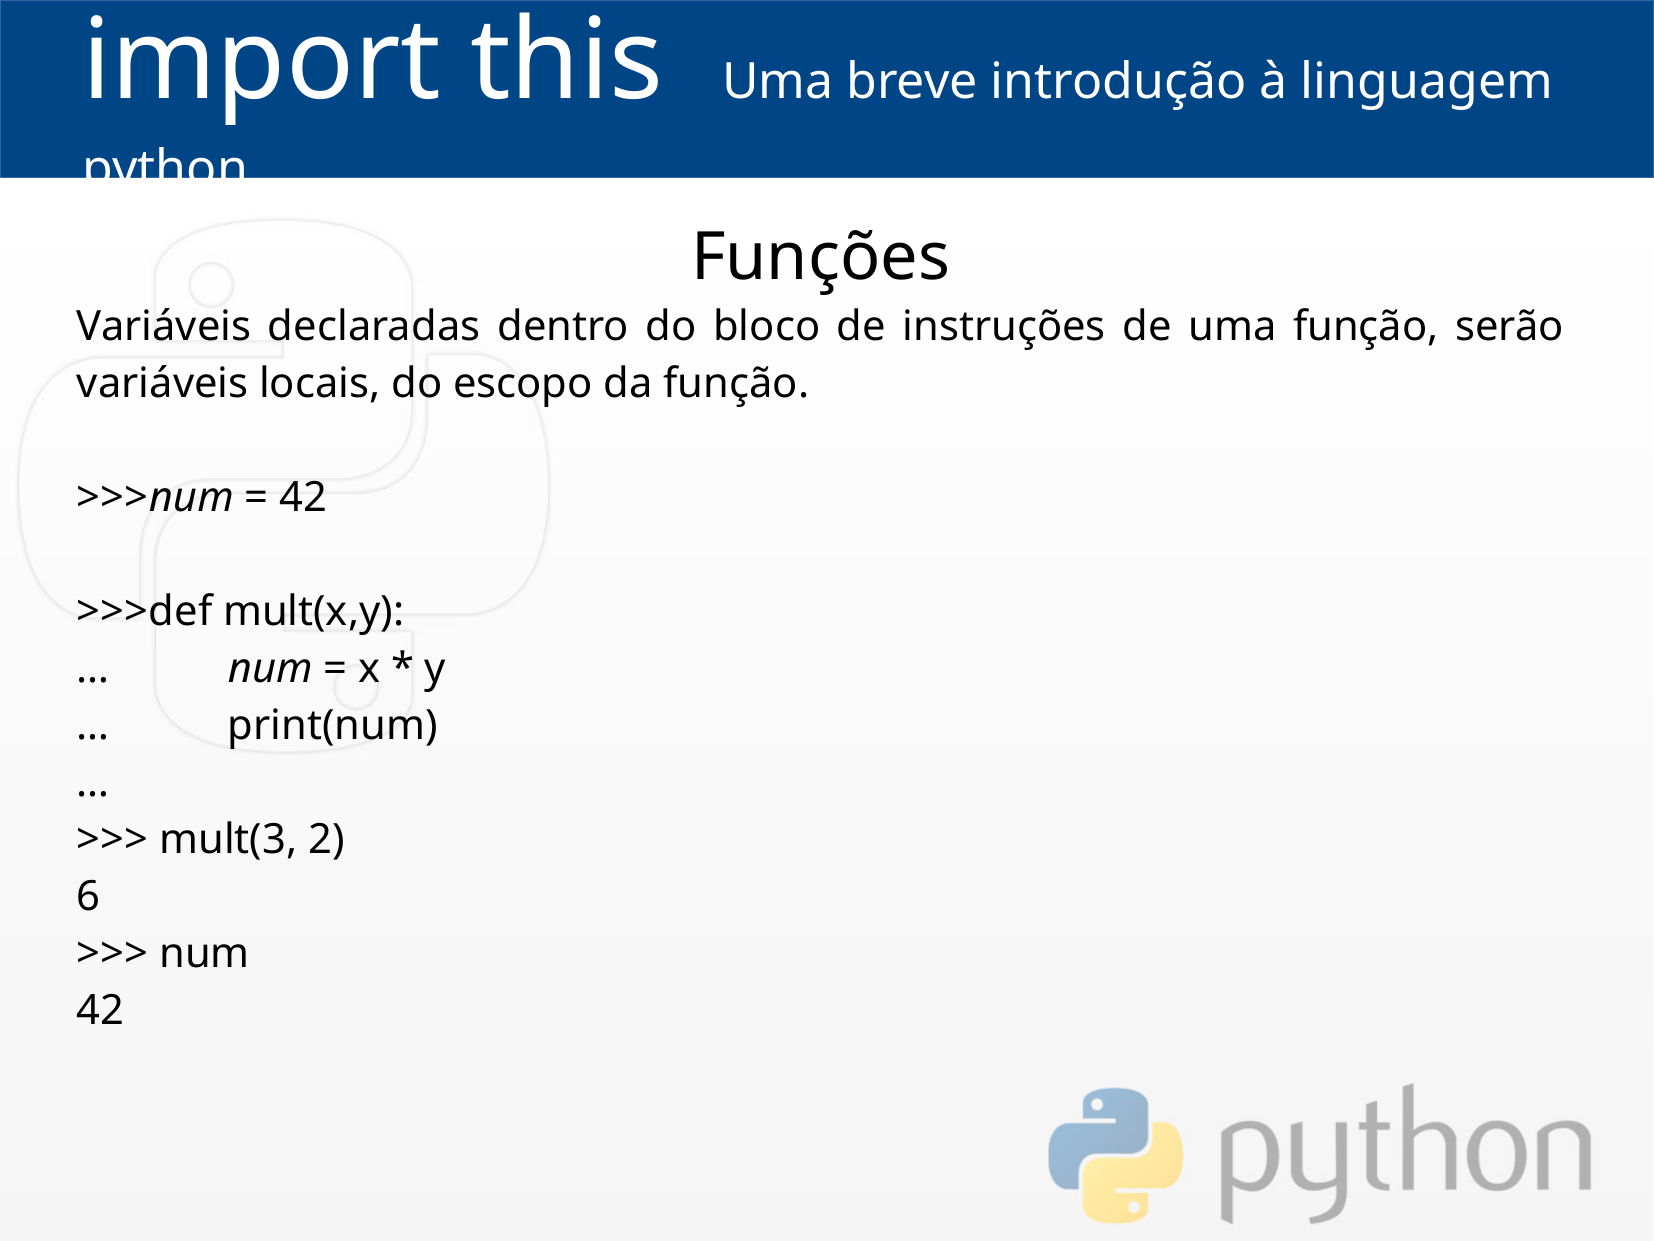

import this Uma breve introdução à linguagem python
Funções
# Variáveis declaradas dentro do bloco de instruções de uma função, serão variáveis locais, do escopo da função.
>>>num = 42
>>>def mult(x,y):
… num = x * y
… print(num)
…
>>> mult(3, 2)
6
>>> num
42